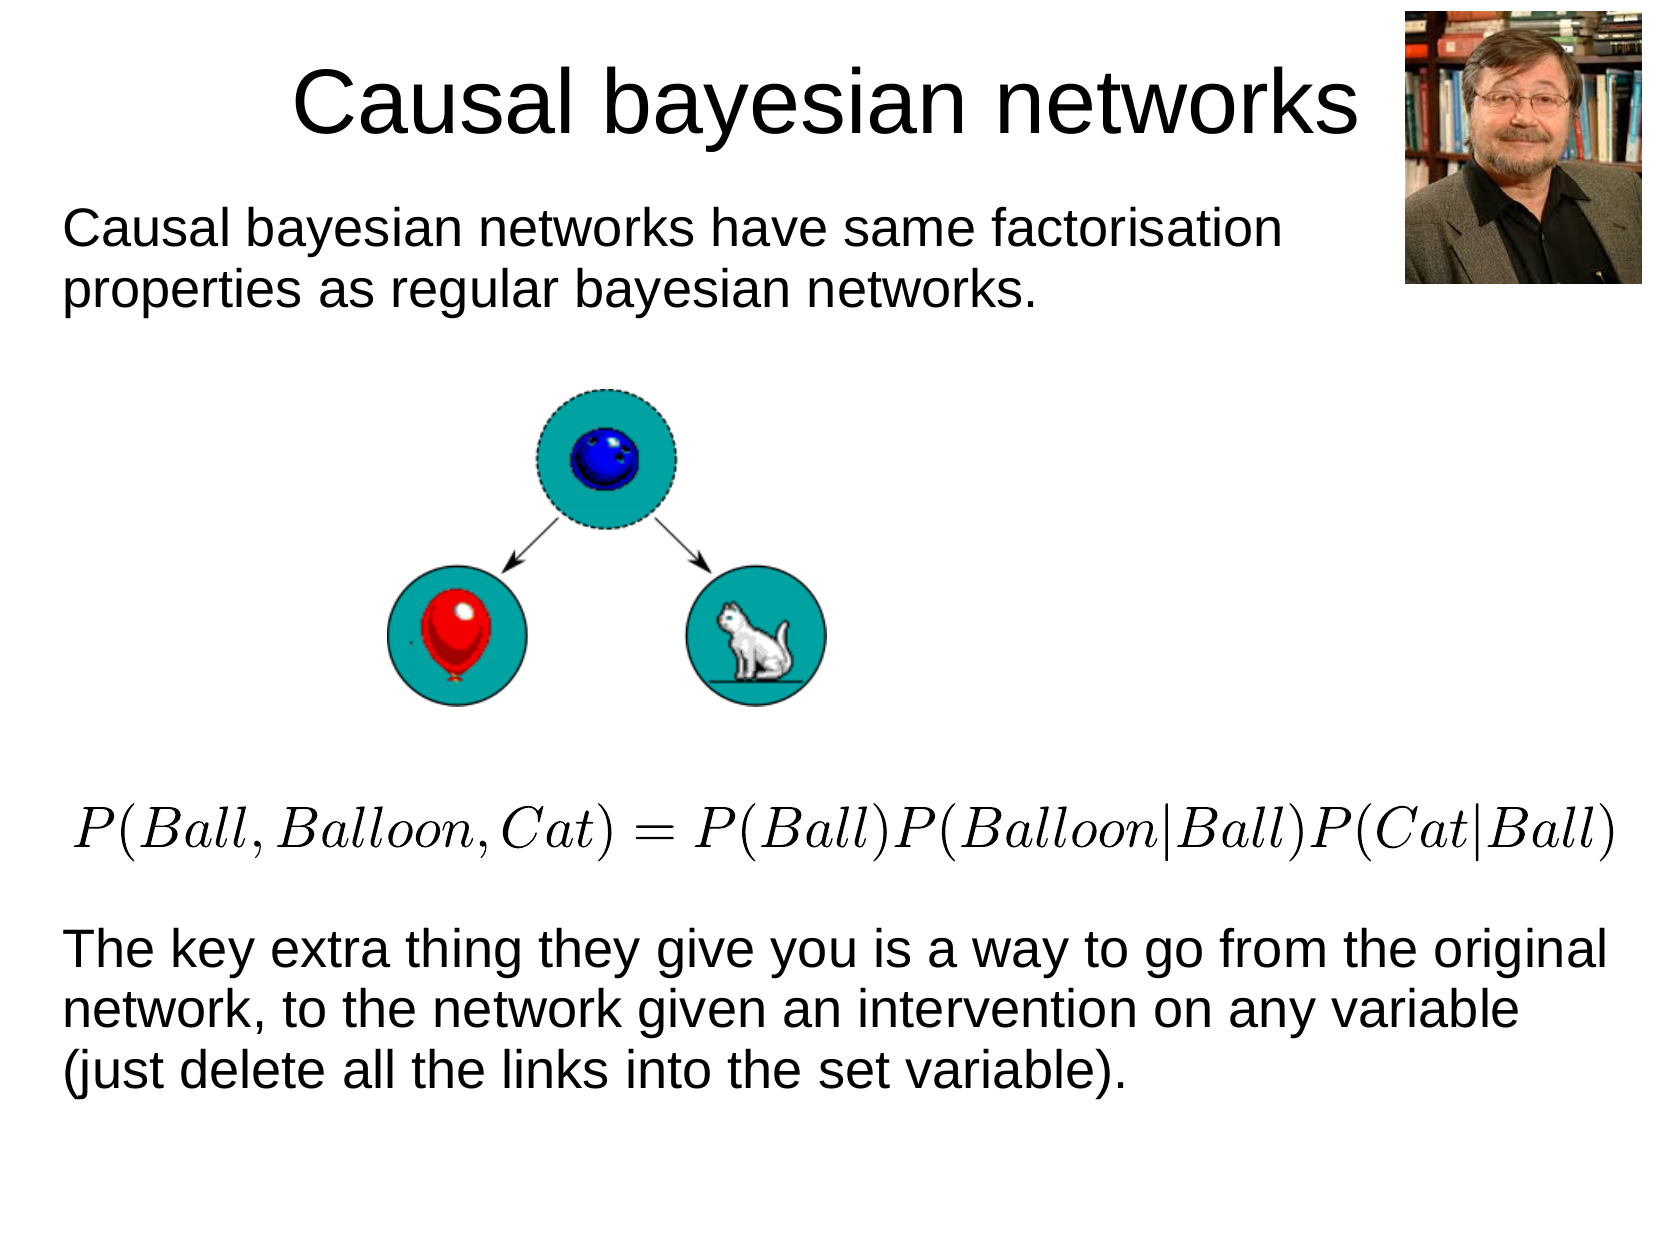

# Causal bayesian networks
Causal bayesian networks have same factorisation properties as regular bayesian networks.
The key extra thing they give you is a way to go from the original network, to the network given an intervention on any variable (just delete all the links into the set variable).